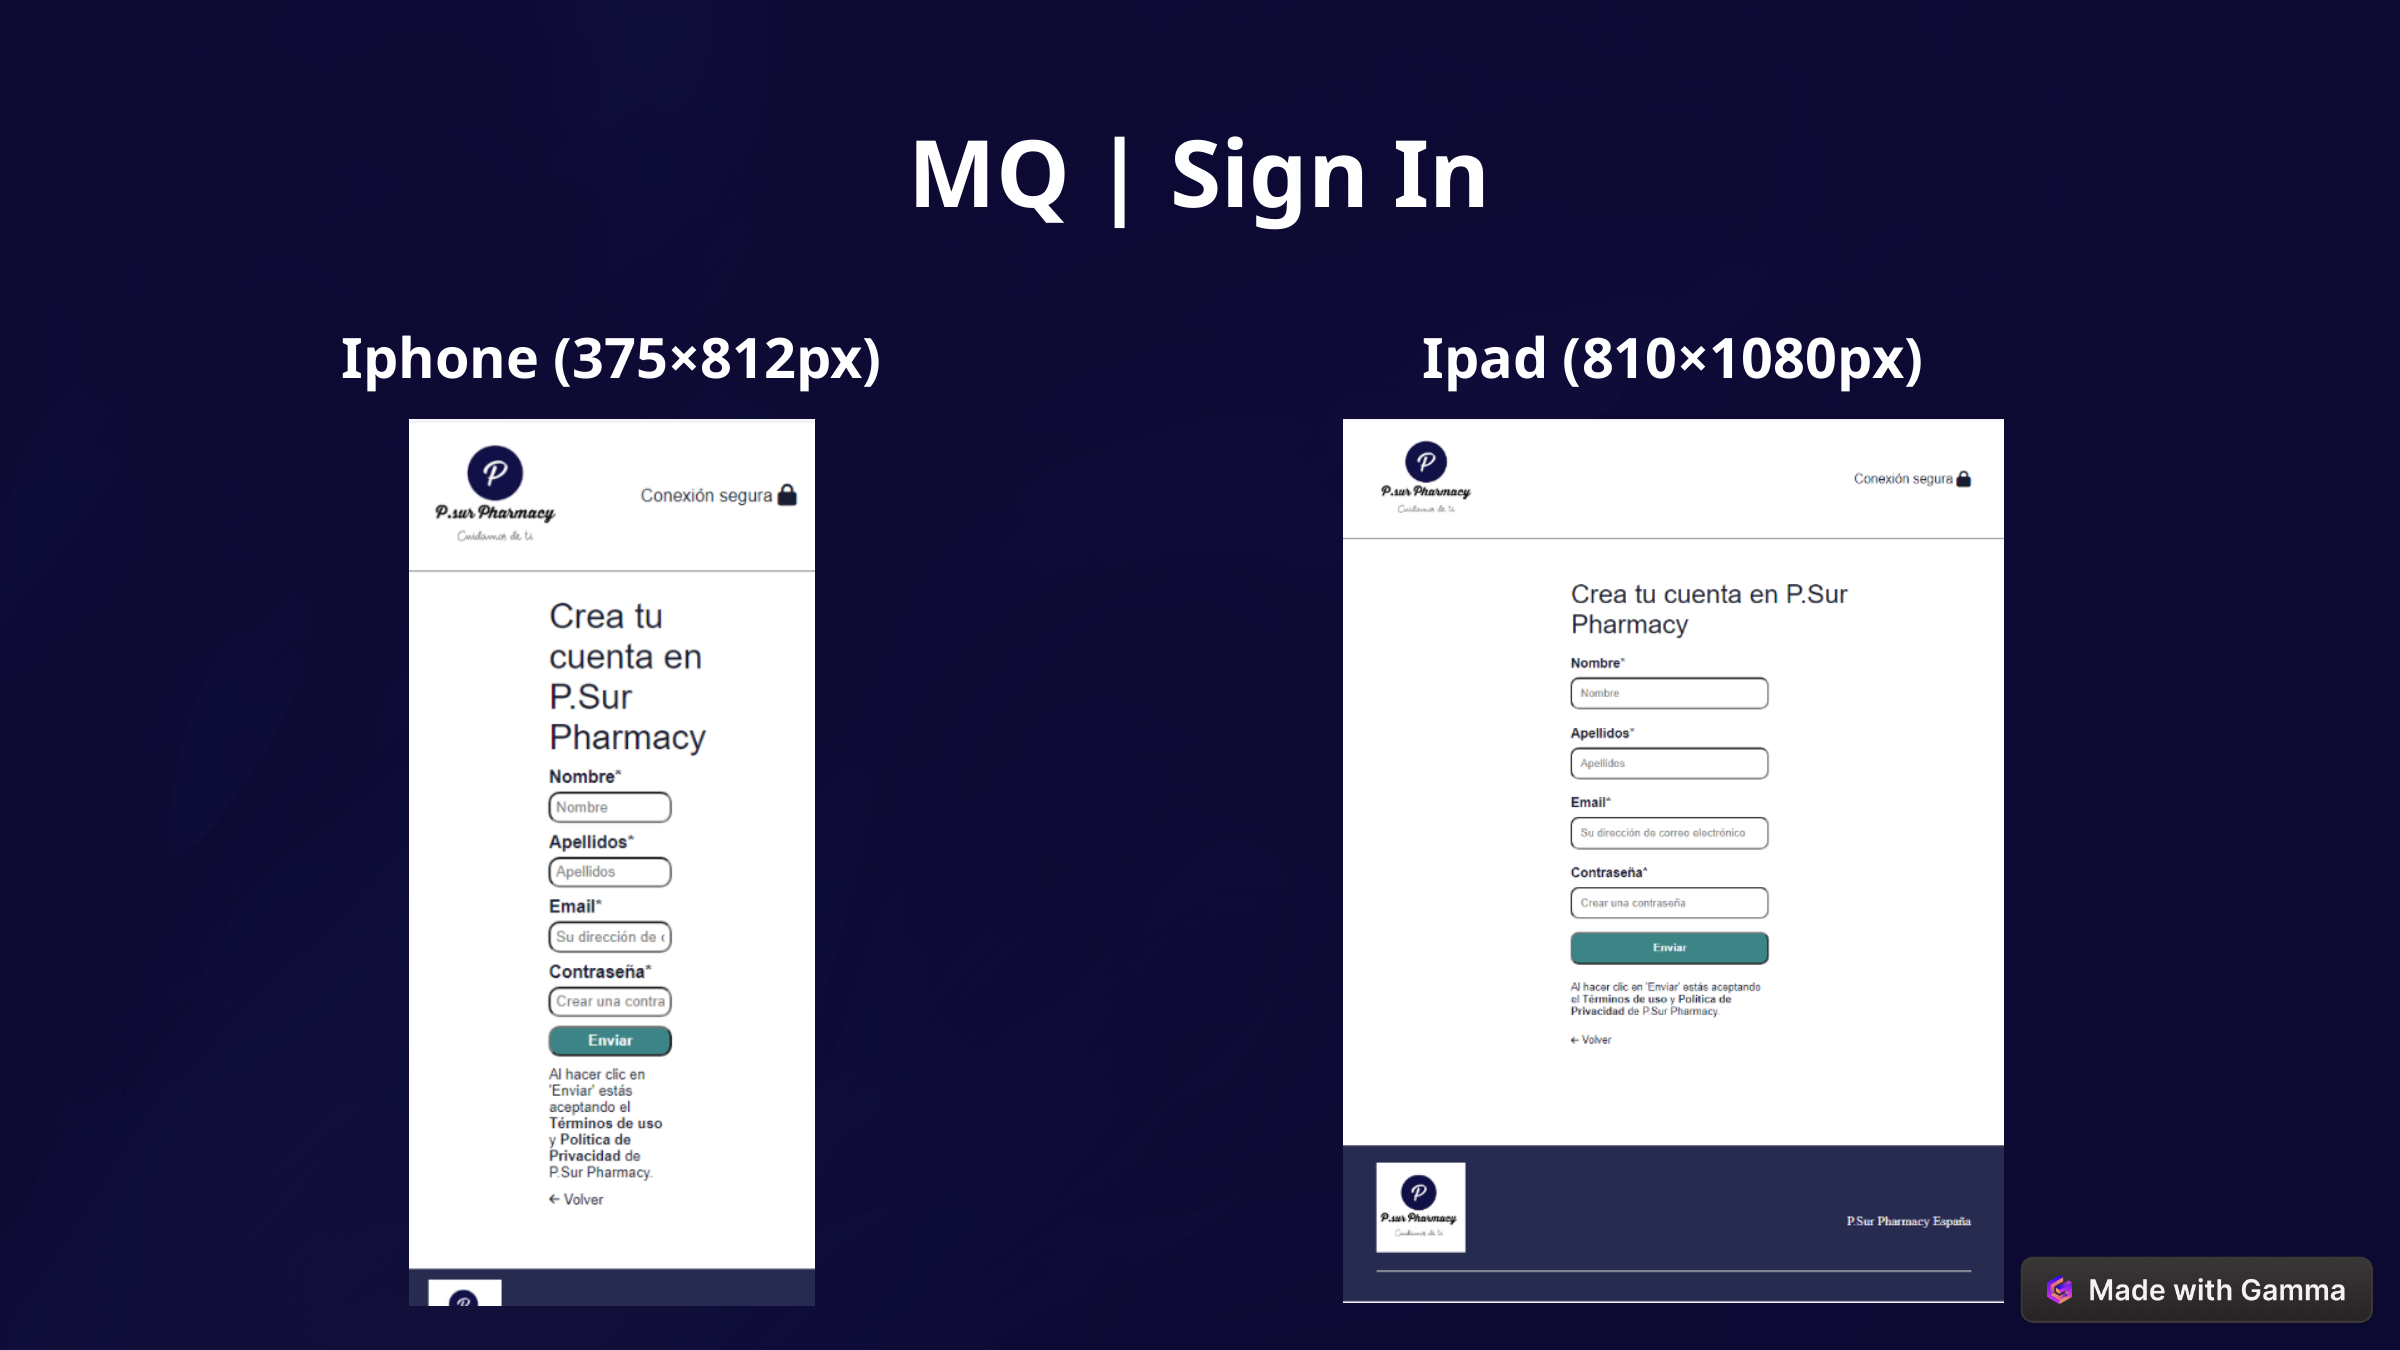

MQ | Sign In
Iphone (375×812px)
Ipad (810×1080px)